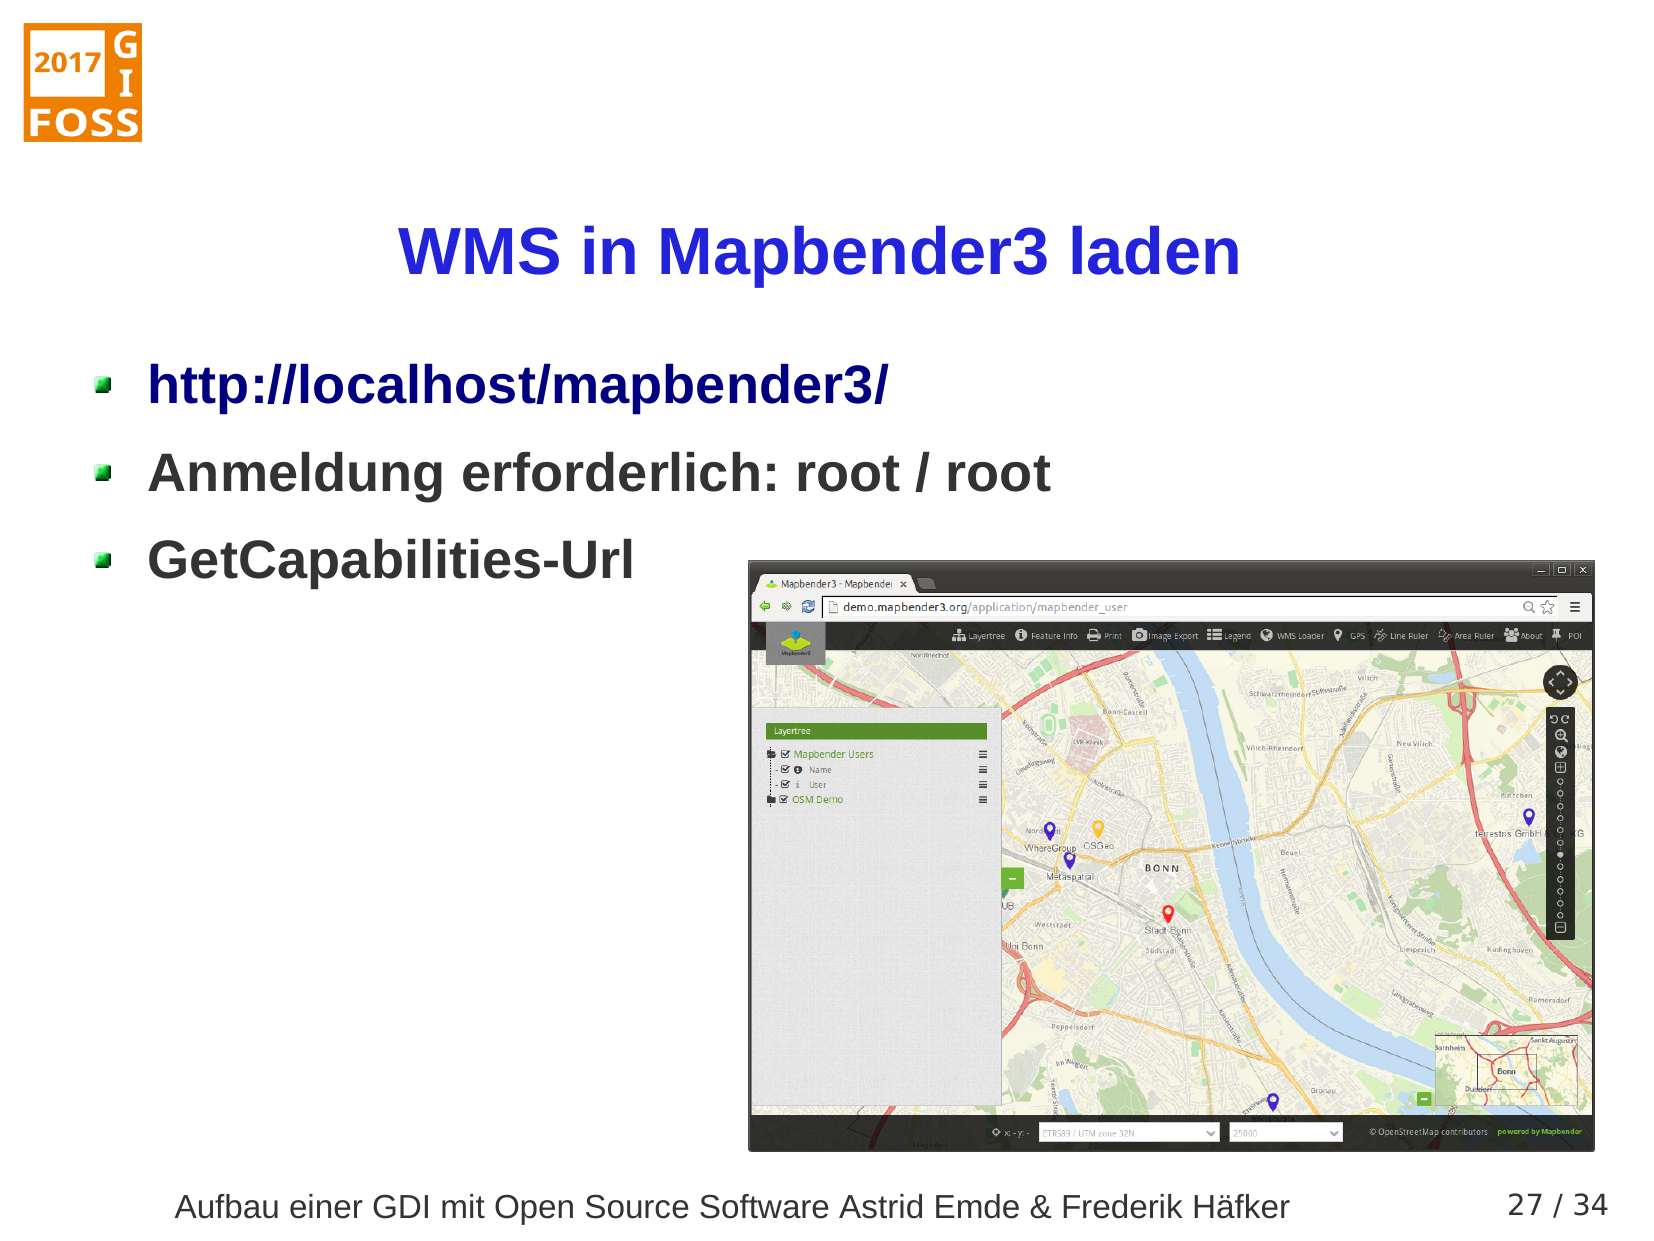

# WMS in Mapbender3 laden
http://localhost/mapbender3/
Anmeldung erforderlich: root / root
GetCapabilities-Url